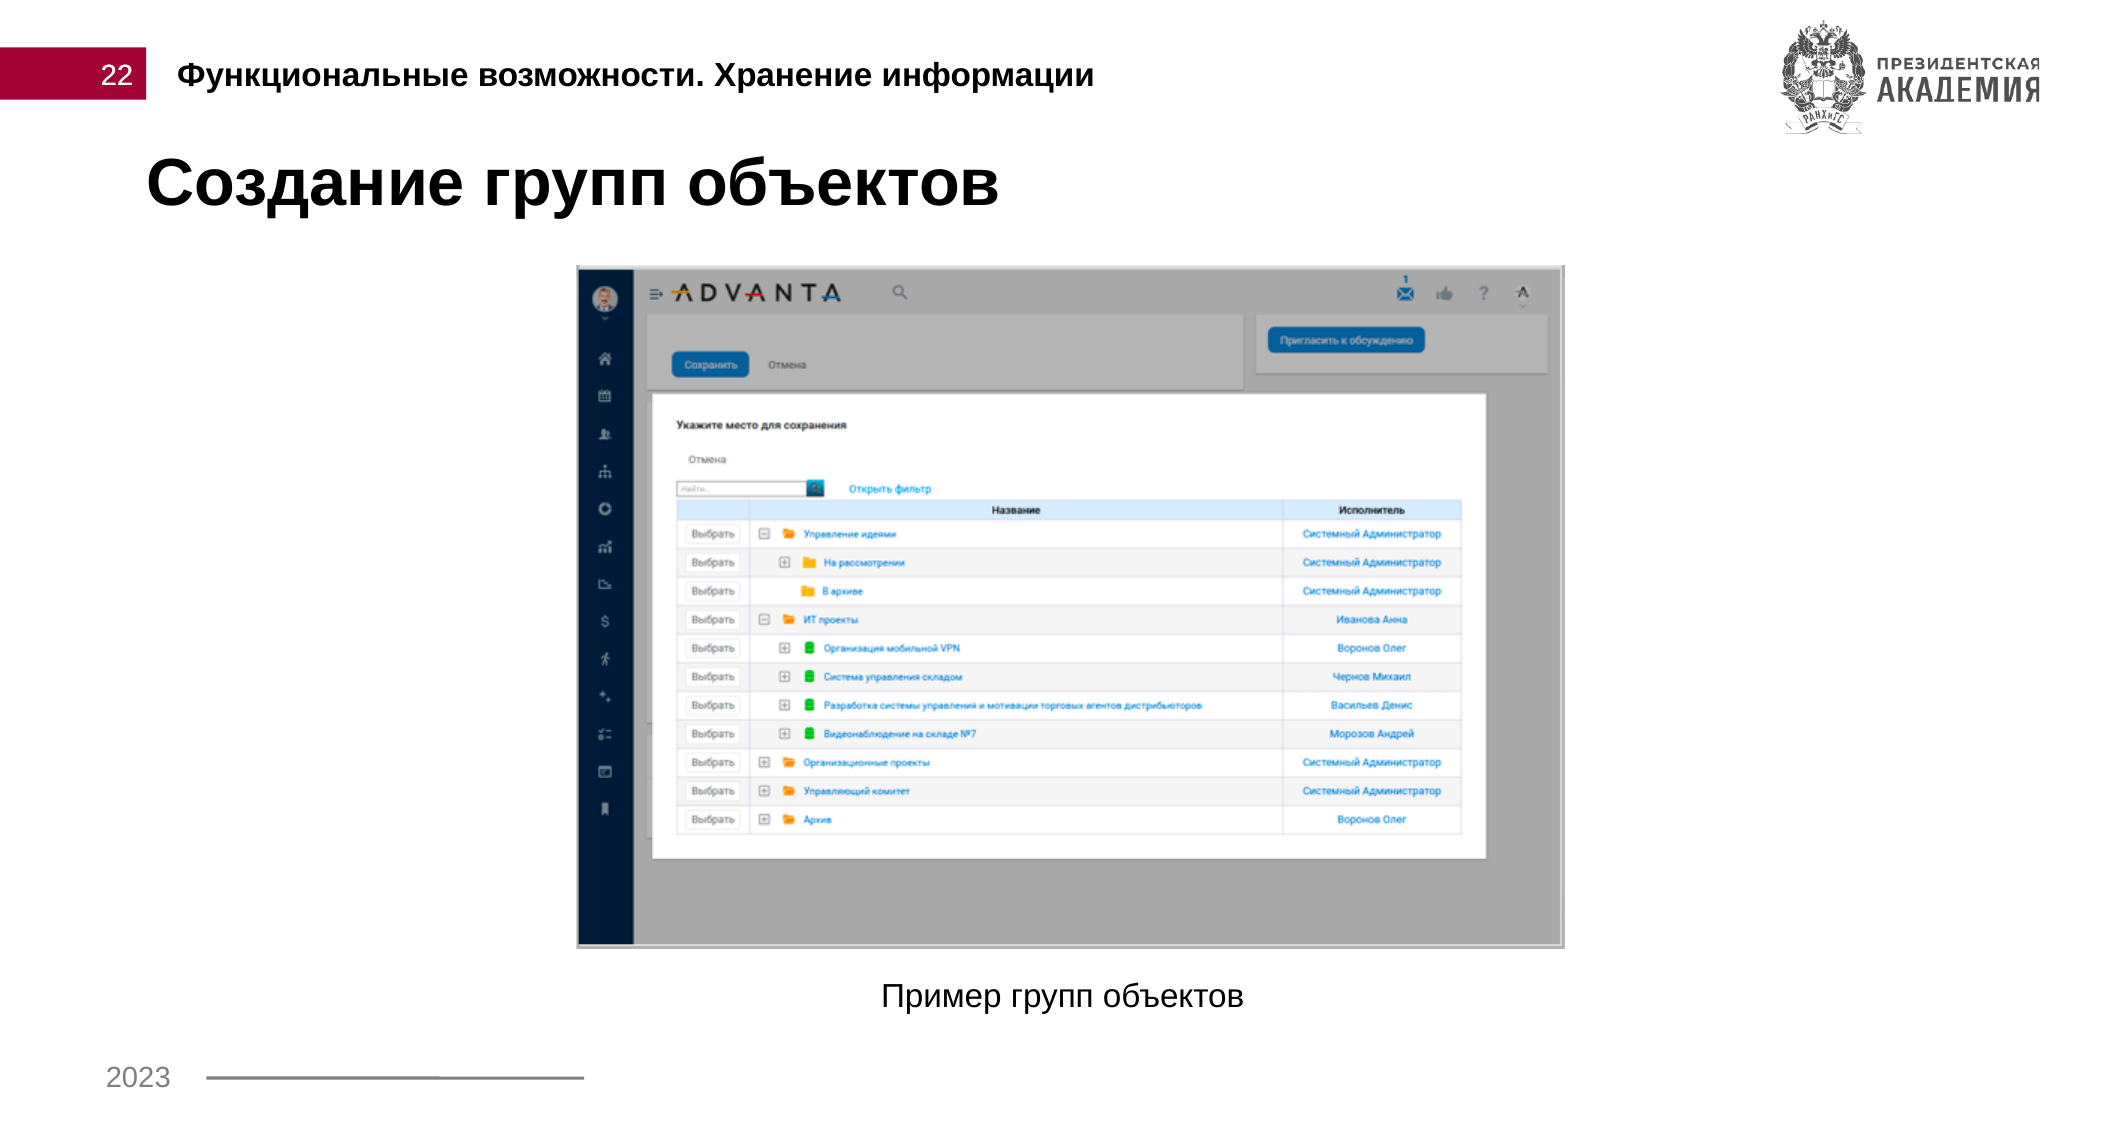

Функциональные возможности. Хранение информации
# Создание групп объектов
Пример групп объектов